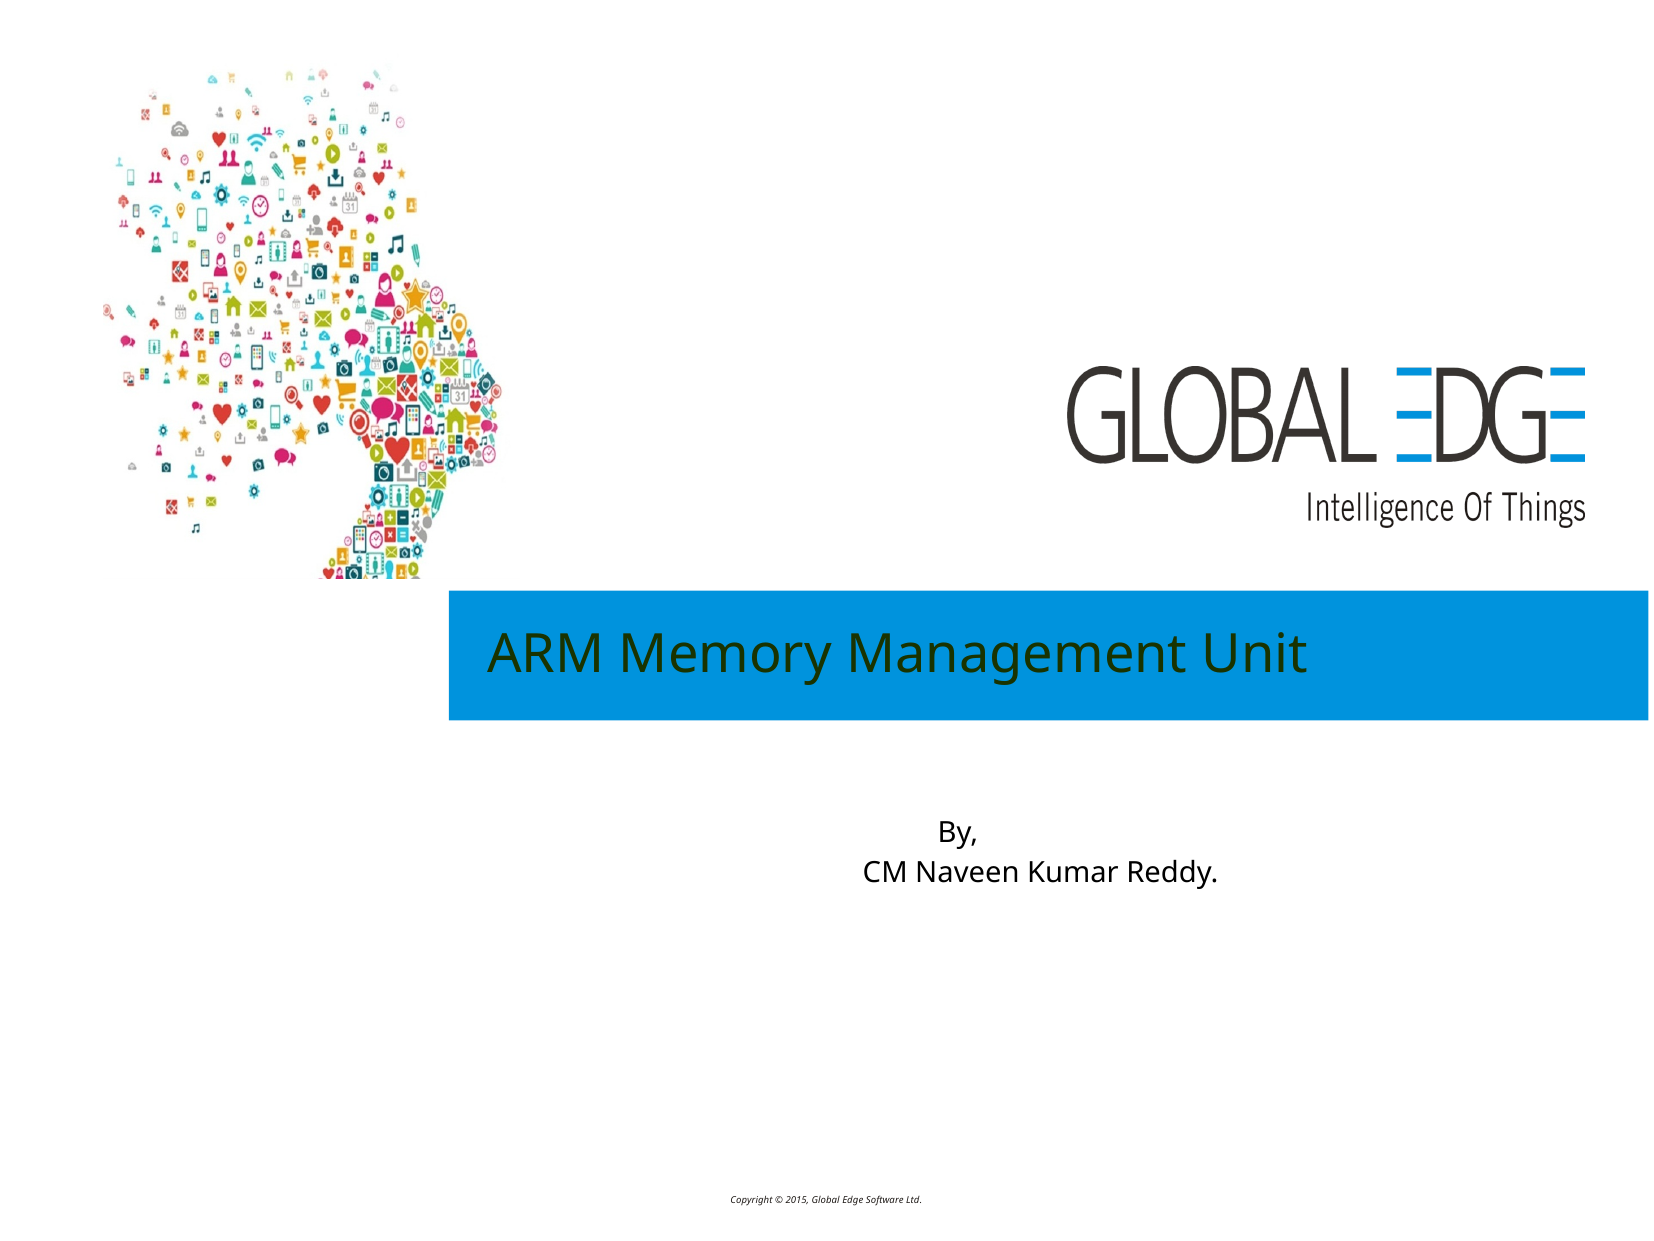

#
ARM Memory Management Unit
 By,
 CM Naveen Kumar Reddy.